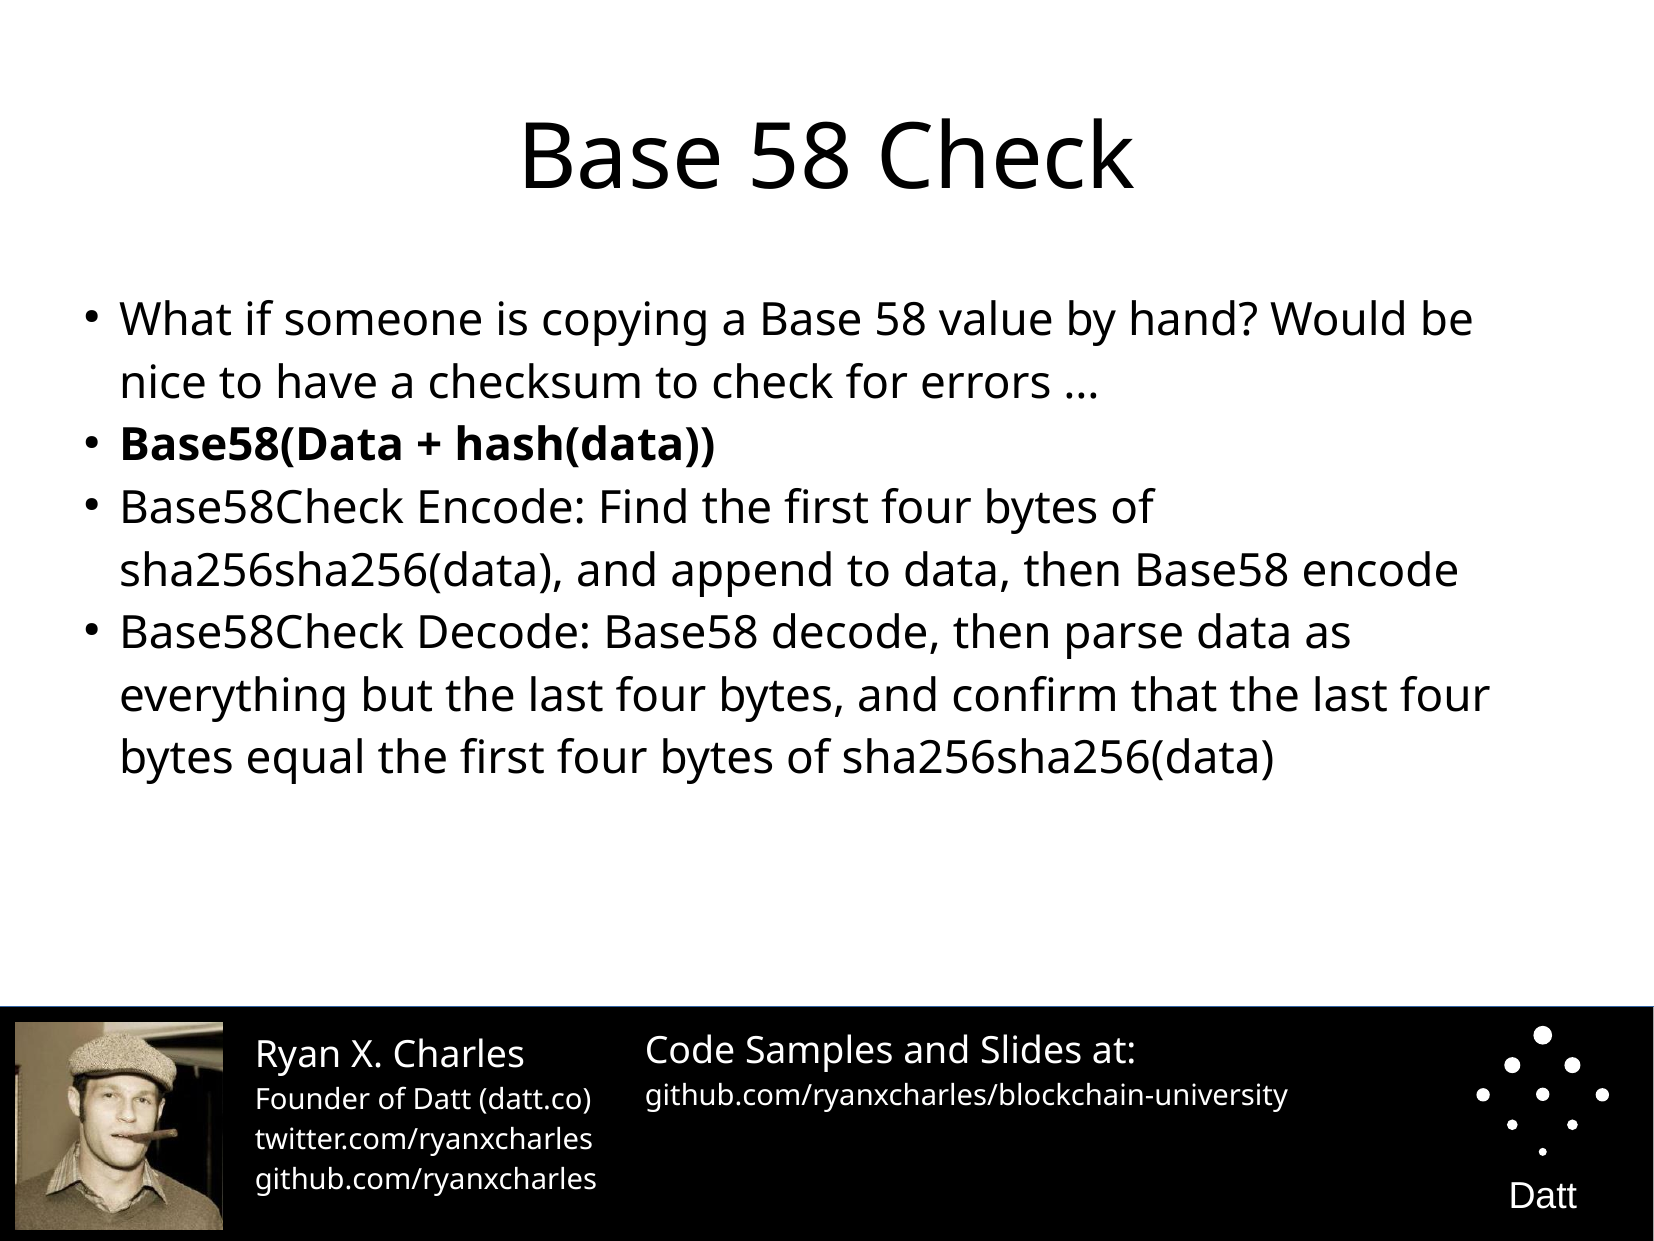

# Base 58 Check
What if someone is copying a Base 58 value by hand? Would be nice to have a checksum to check for errors …
Base58(Data + hash(data))
Base58Check Encode: Find the first four bytes of sha256sha256(data), and append to data, then Base58 encode
Base58Check Decode: Base58 decode, then parse data as everything but the last four bytes, and confirm that the last four bytes equal the first four bytes of sha256sha256(data)
Code Samples and Slides at:
github.com/ryanxcharles/blockchain-university
Ryan X. Charles
Founder of Datt (datt.co)
twitter.com/ryanxcharles
github.com/ryanxcharles
Datt